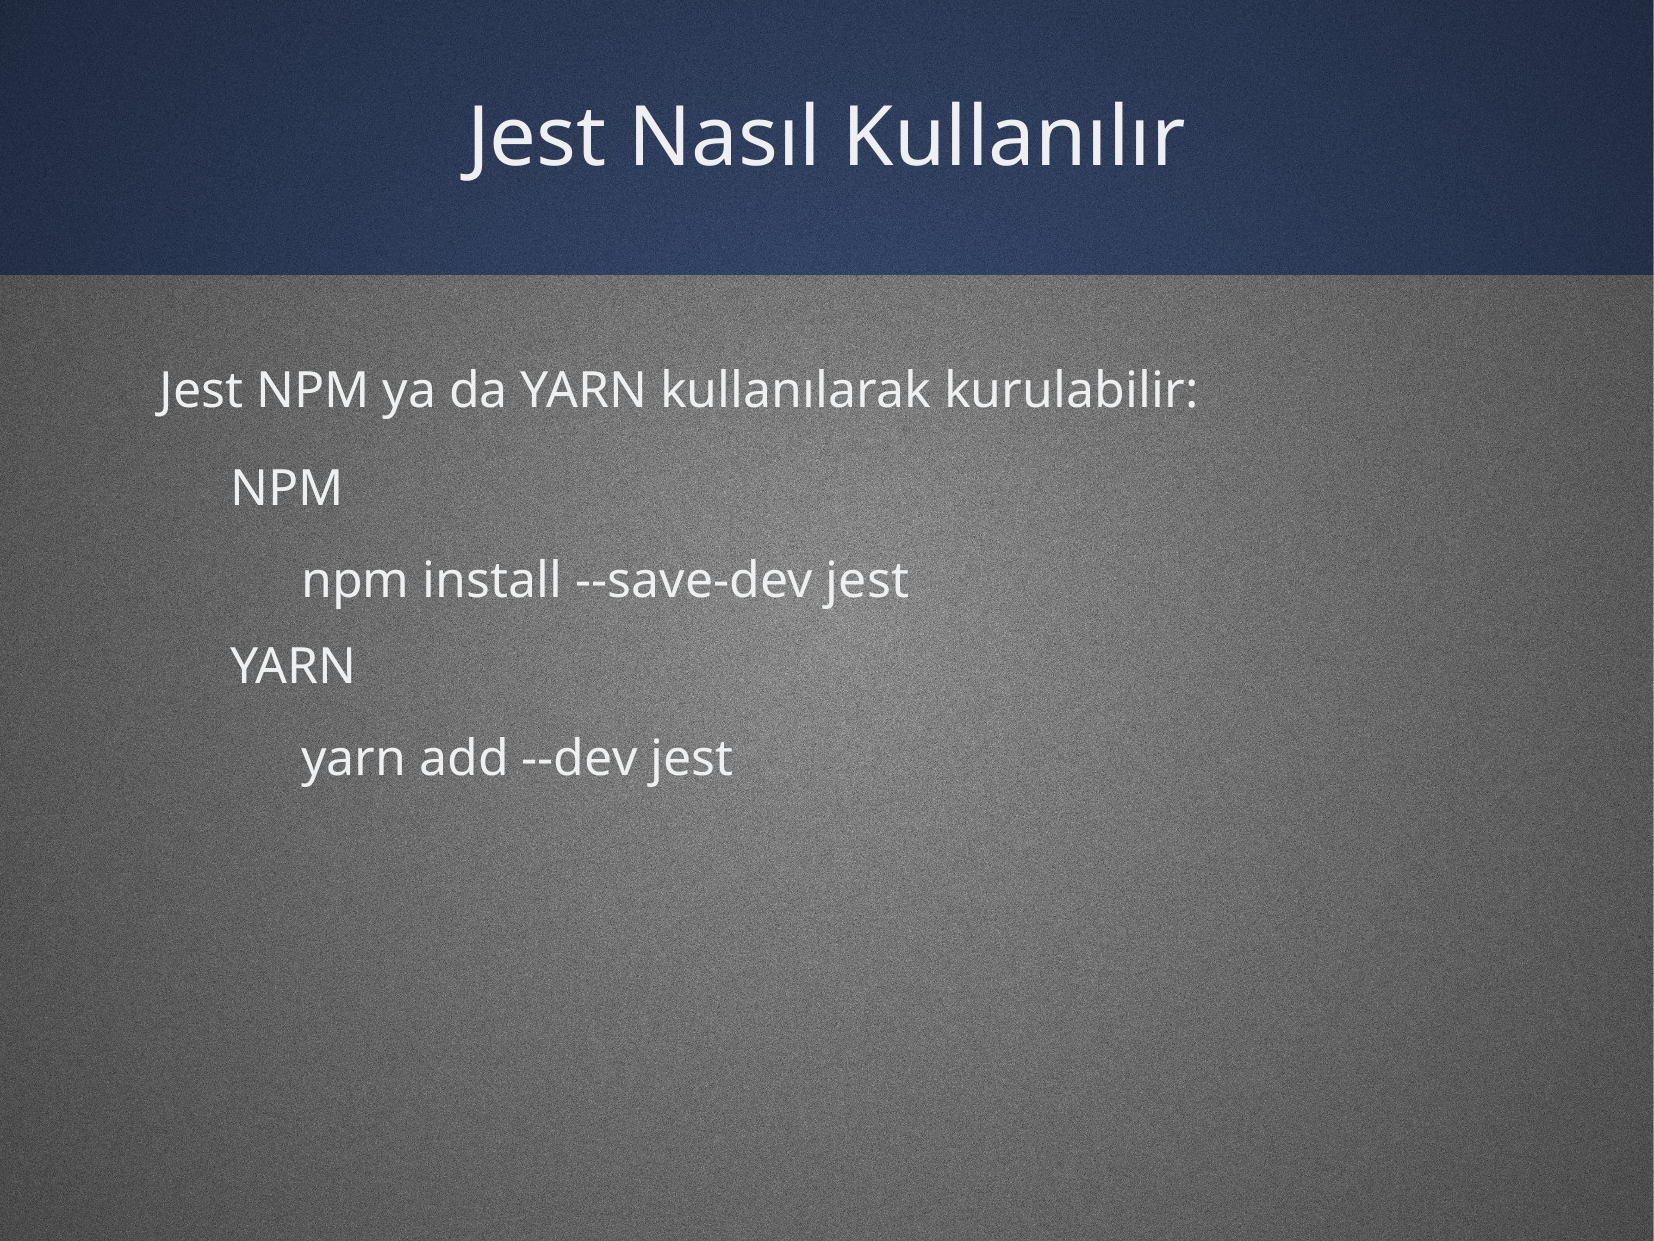

# Jest Nasıl Kullanılır
Jest NPM ya da YARN kullanılarak kurulabilir:
NPM
npm install --save-dev jest
YARN
yarn add --dev jest